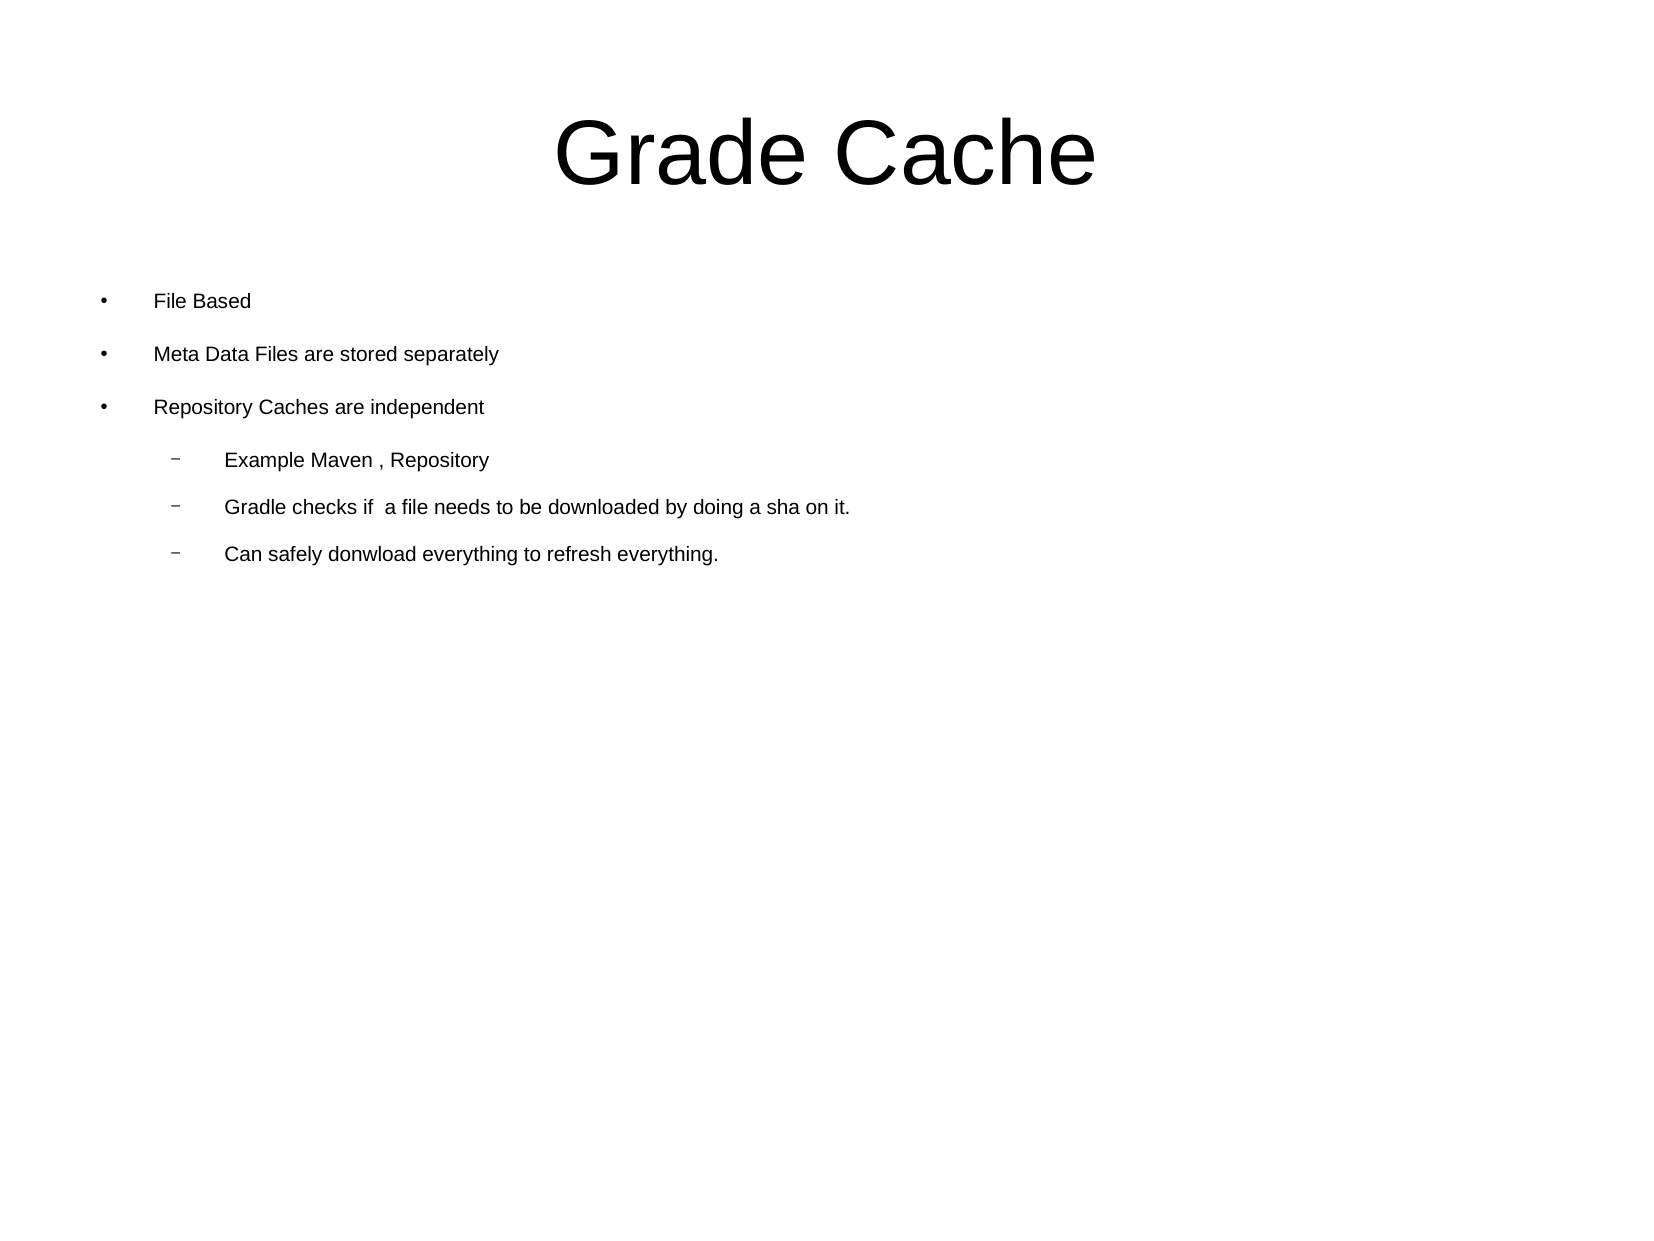

# Grade Cache
File Based
Meta Data Files are stored separately
Repository Caches are independent
Example Maven , Repository
Gradle checks if a file needs to be downloaded by doing a sha on it.
Can safely donwload everything to refresh everything.